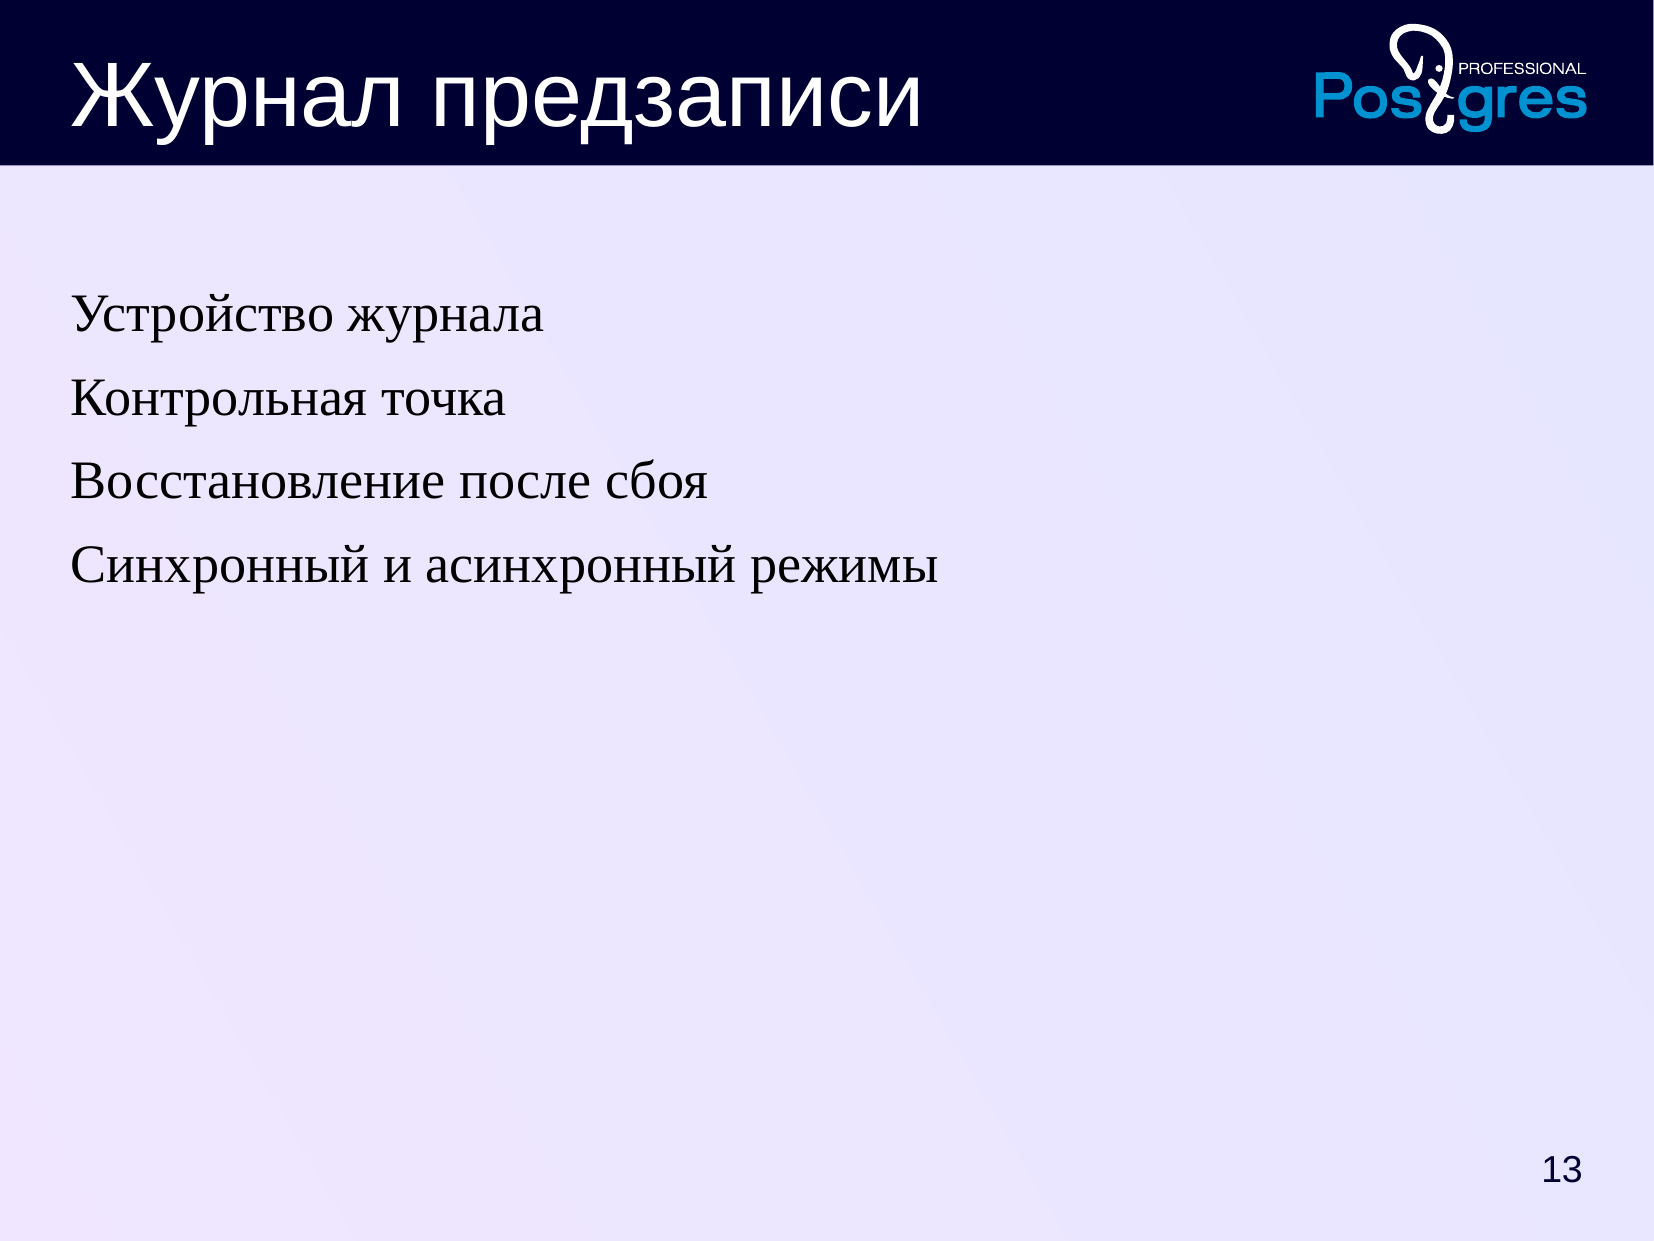

# Журнал предзаписи
Устройство журнала
Контрольная точка
Восстановление после сбоя
Синхронный и асинхронный режимы